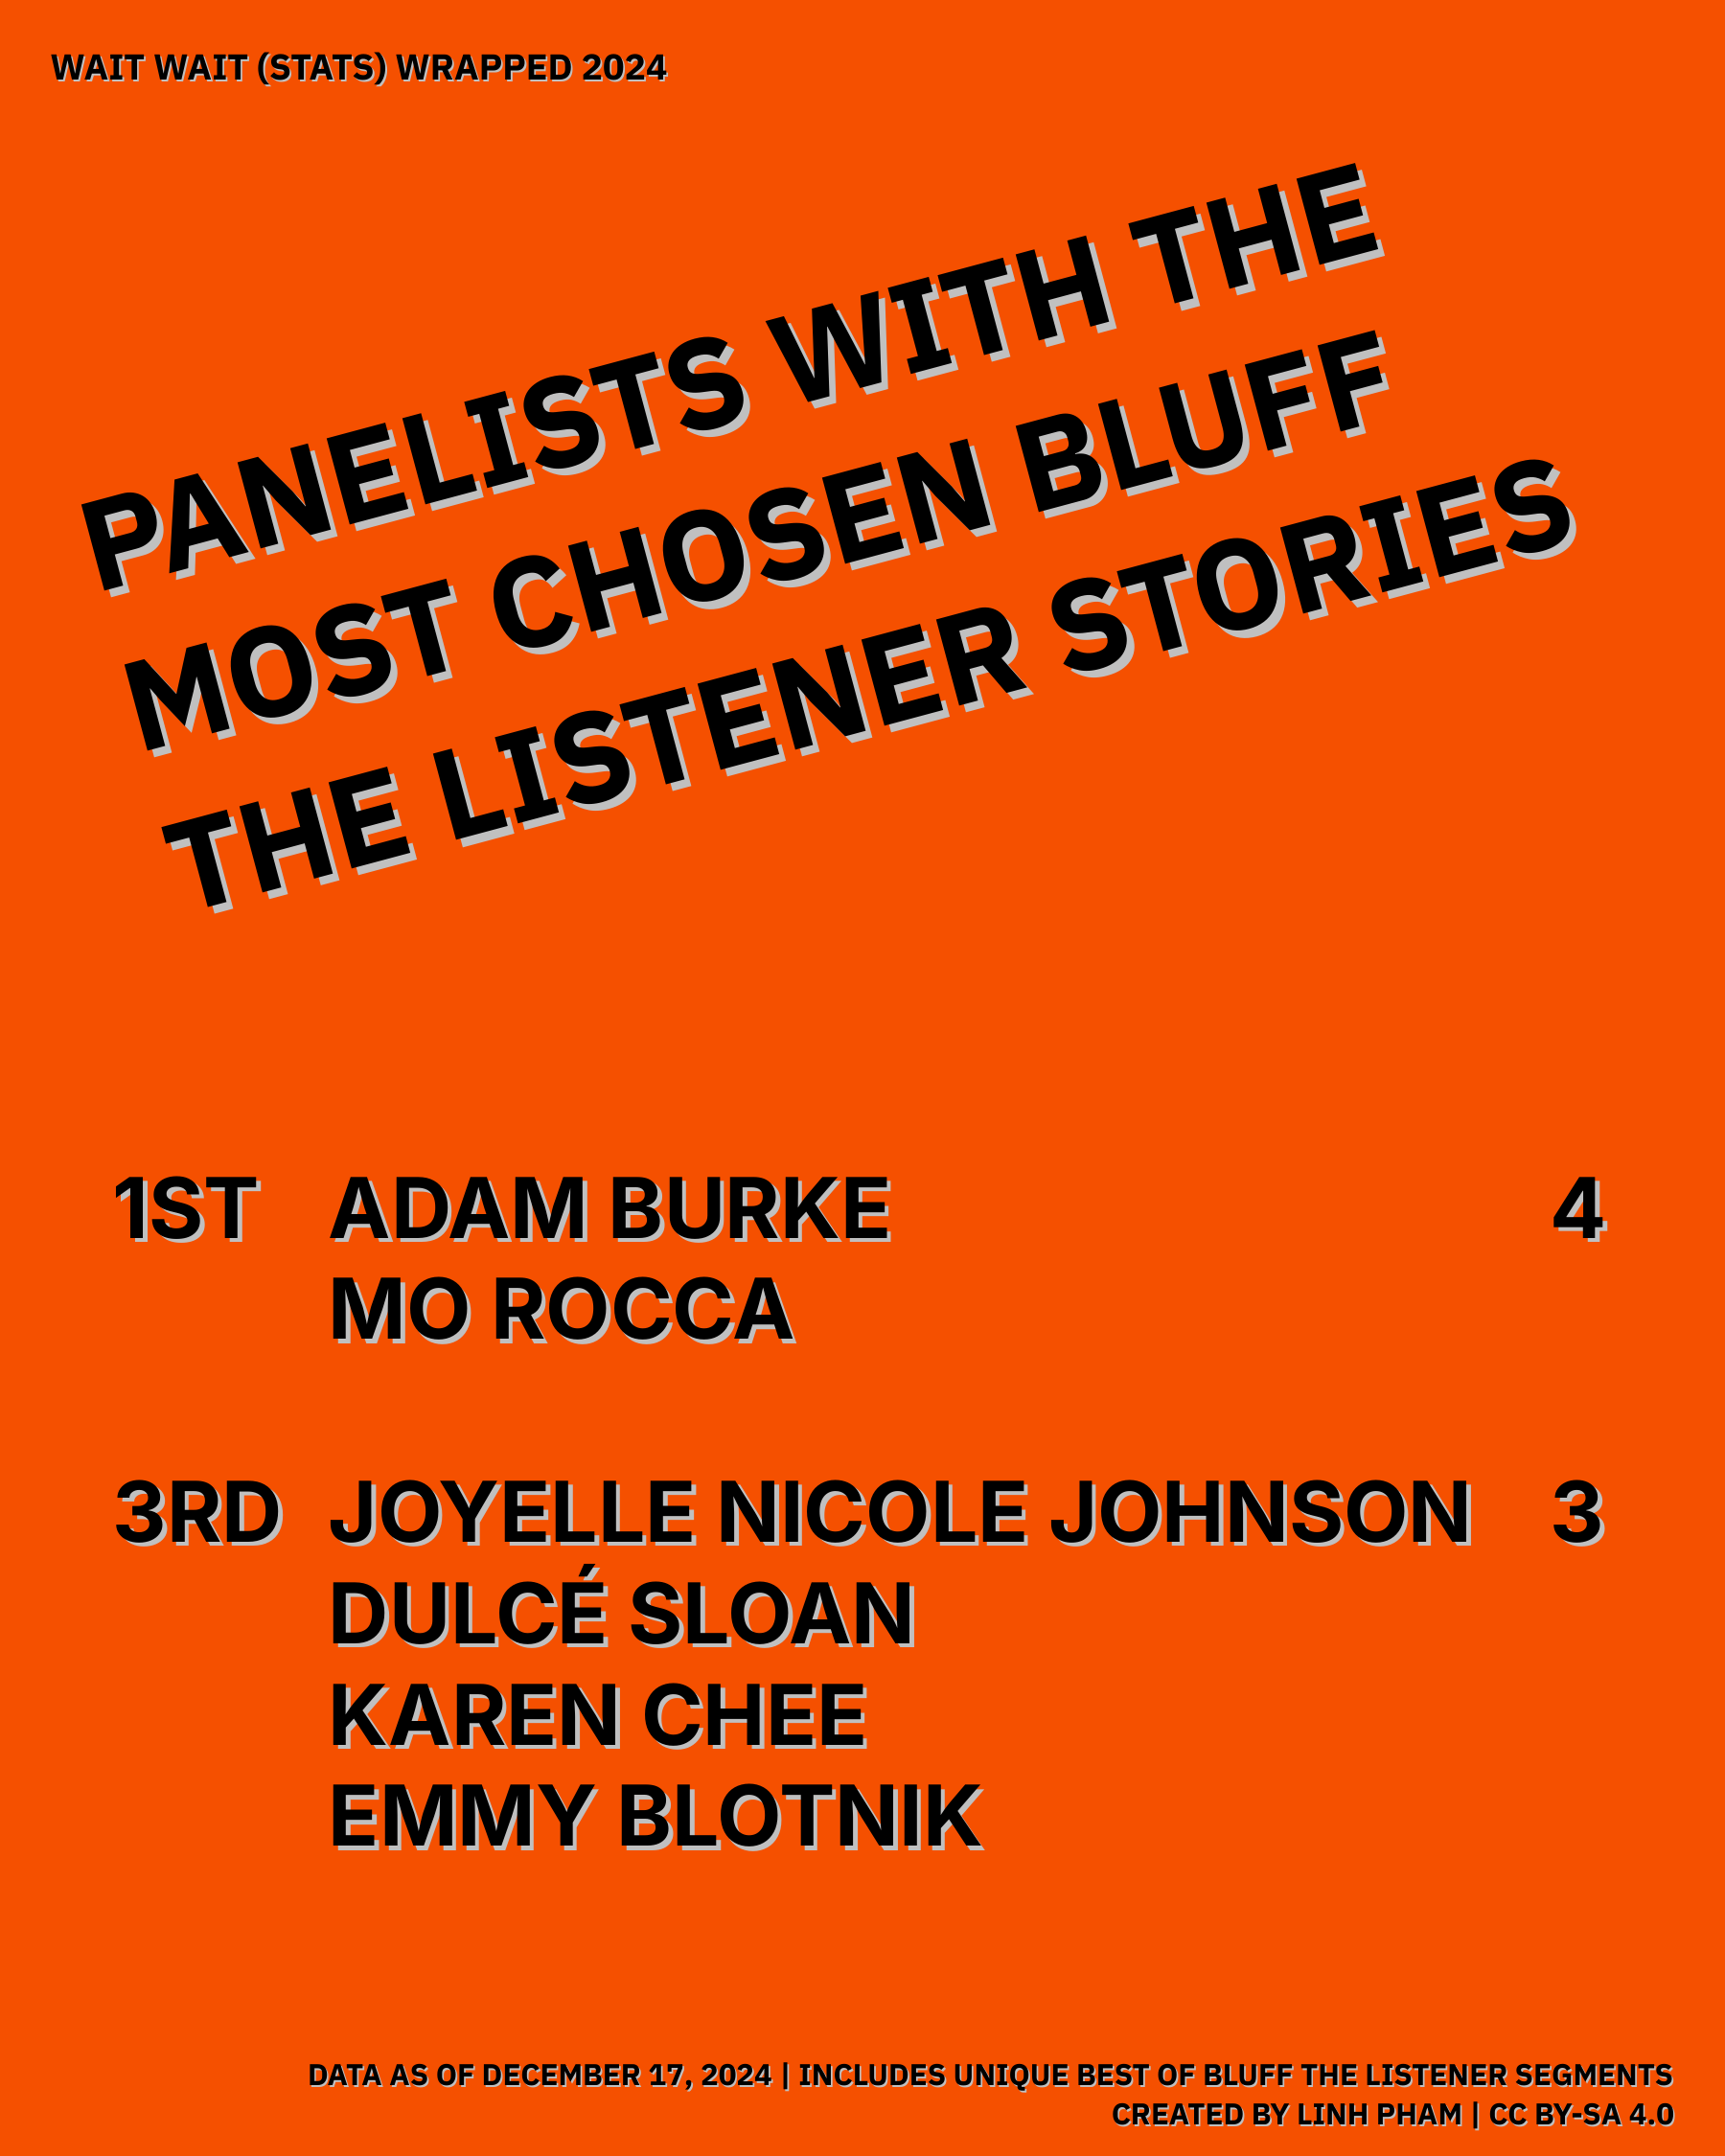

WAIT WAIT (STATS) WRAPPED 2024
PANELISTS WITH THE
MOST CHOSEN BLUFF
THE LISTENER STORIES
1ST	ADAM BURKE										4
			MO ROCCA
3RD	JOYELLE NICOLE JOHNSON		3
			DULCÉ SLOAN
			KAREN CHEE
			EMMY BLOTNIK
Data as of December 17, 2024 | Includes Unique Best Of Bluff the Listener Segments
Created by Linh Pham | CC BY-SA 4.0